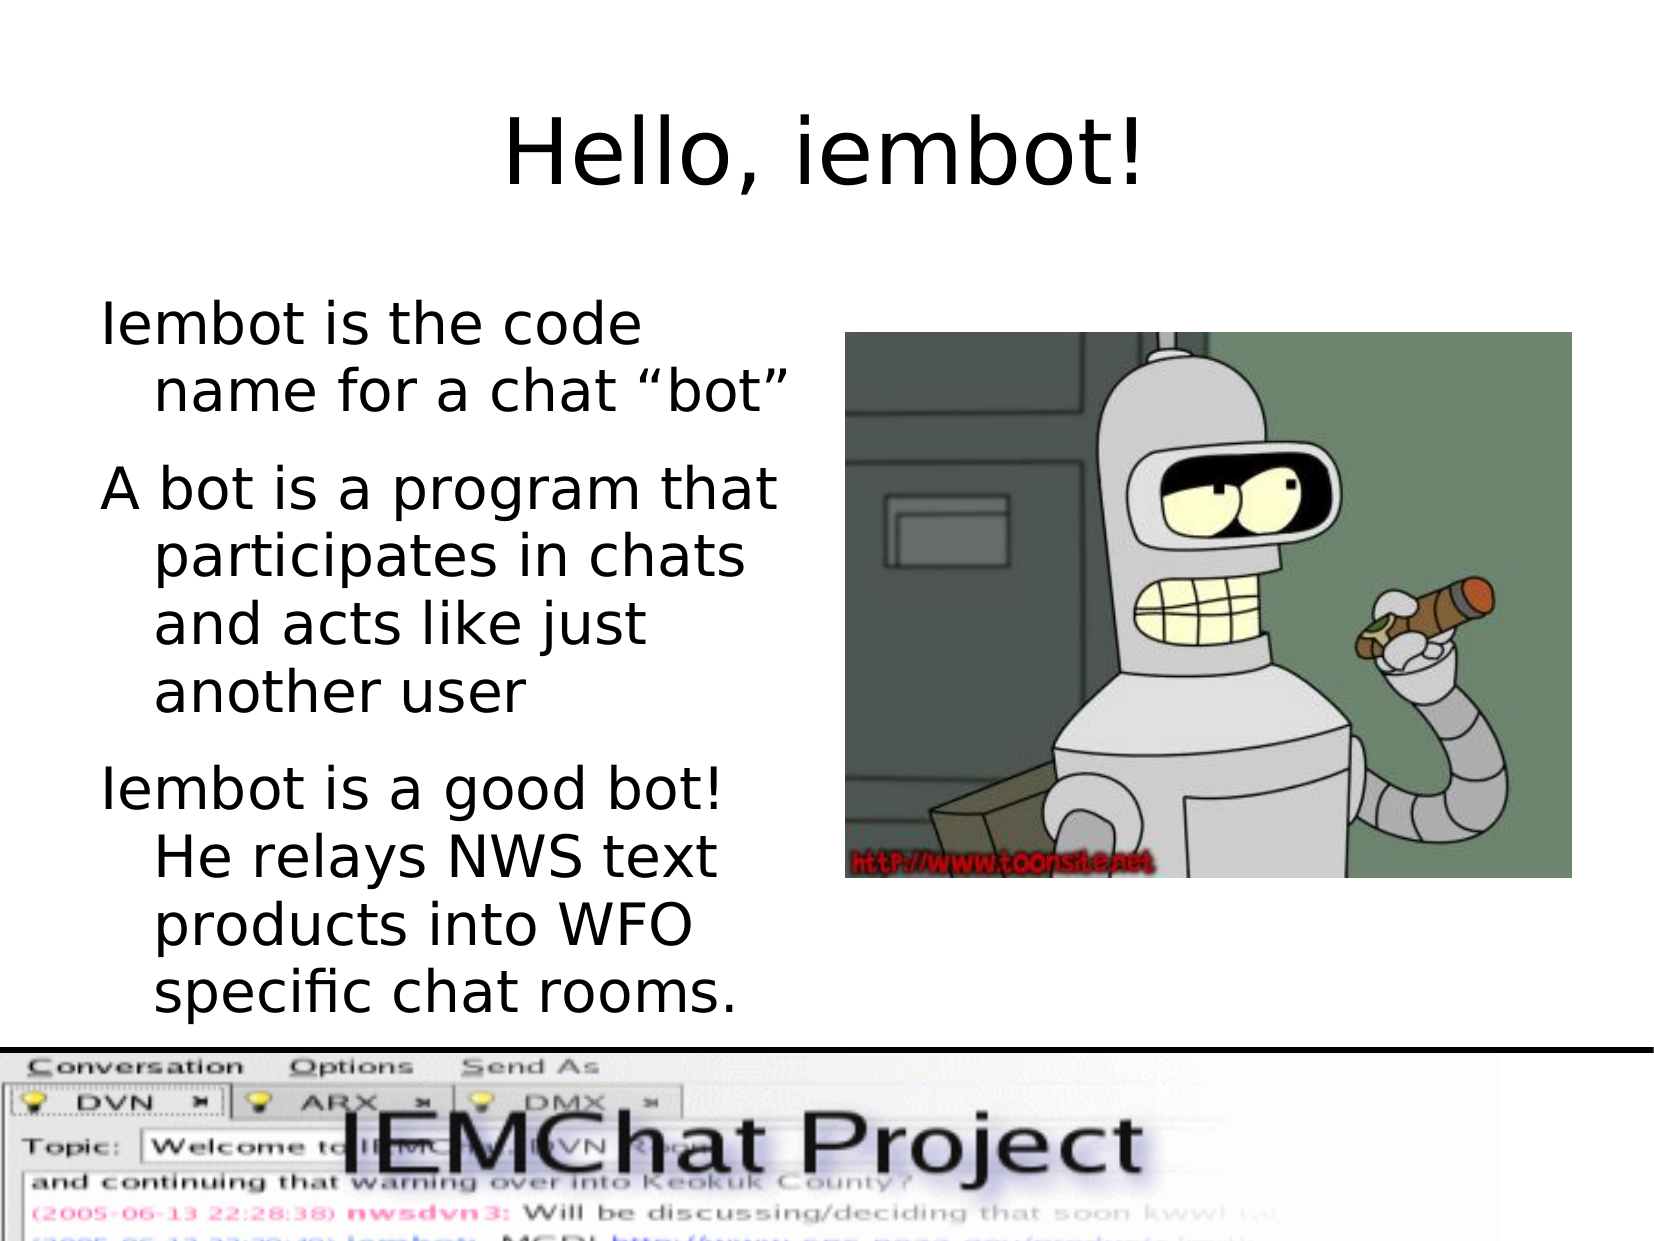

# Hello, iembot!
Iembot is the code name for a chat “bot”
A bot is a program that participates in chats and acts like just another user
Iembot is a good bot! He relays NWS text products into WFO specific chat rooms.